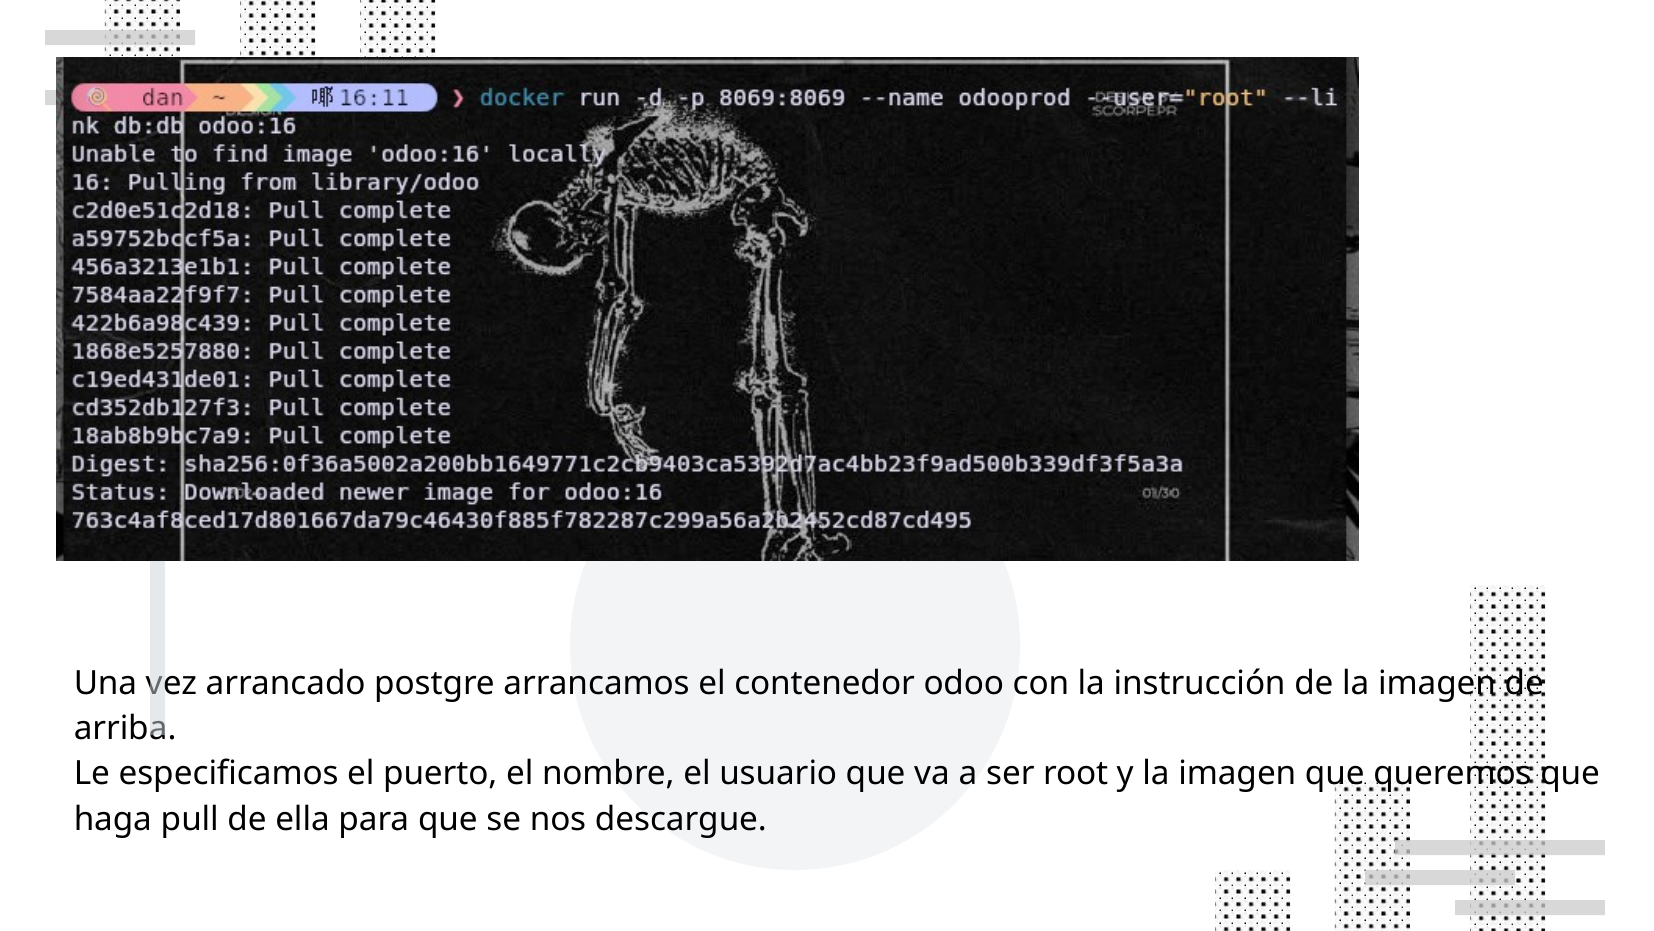

Una vez arrancado postgre arrancamos el contenedor odoo con la instrucción de la imagen de arriba.
Le especificamos el puerto, el nombre, el usuario que va a ser root y la imagen que queremos que haga pull de ella para que se nos descargue.